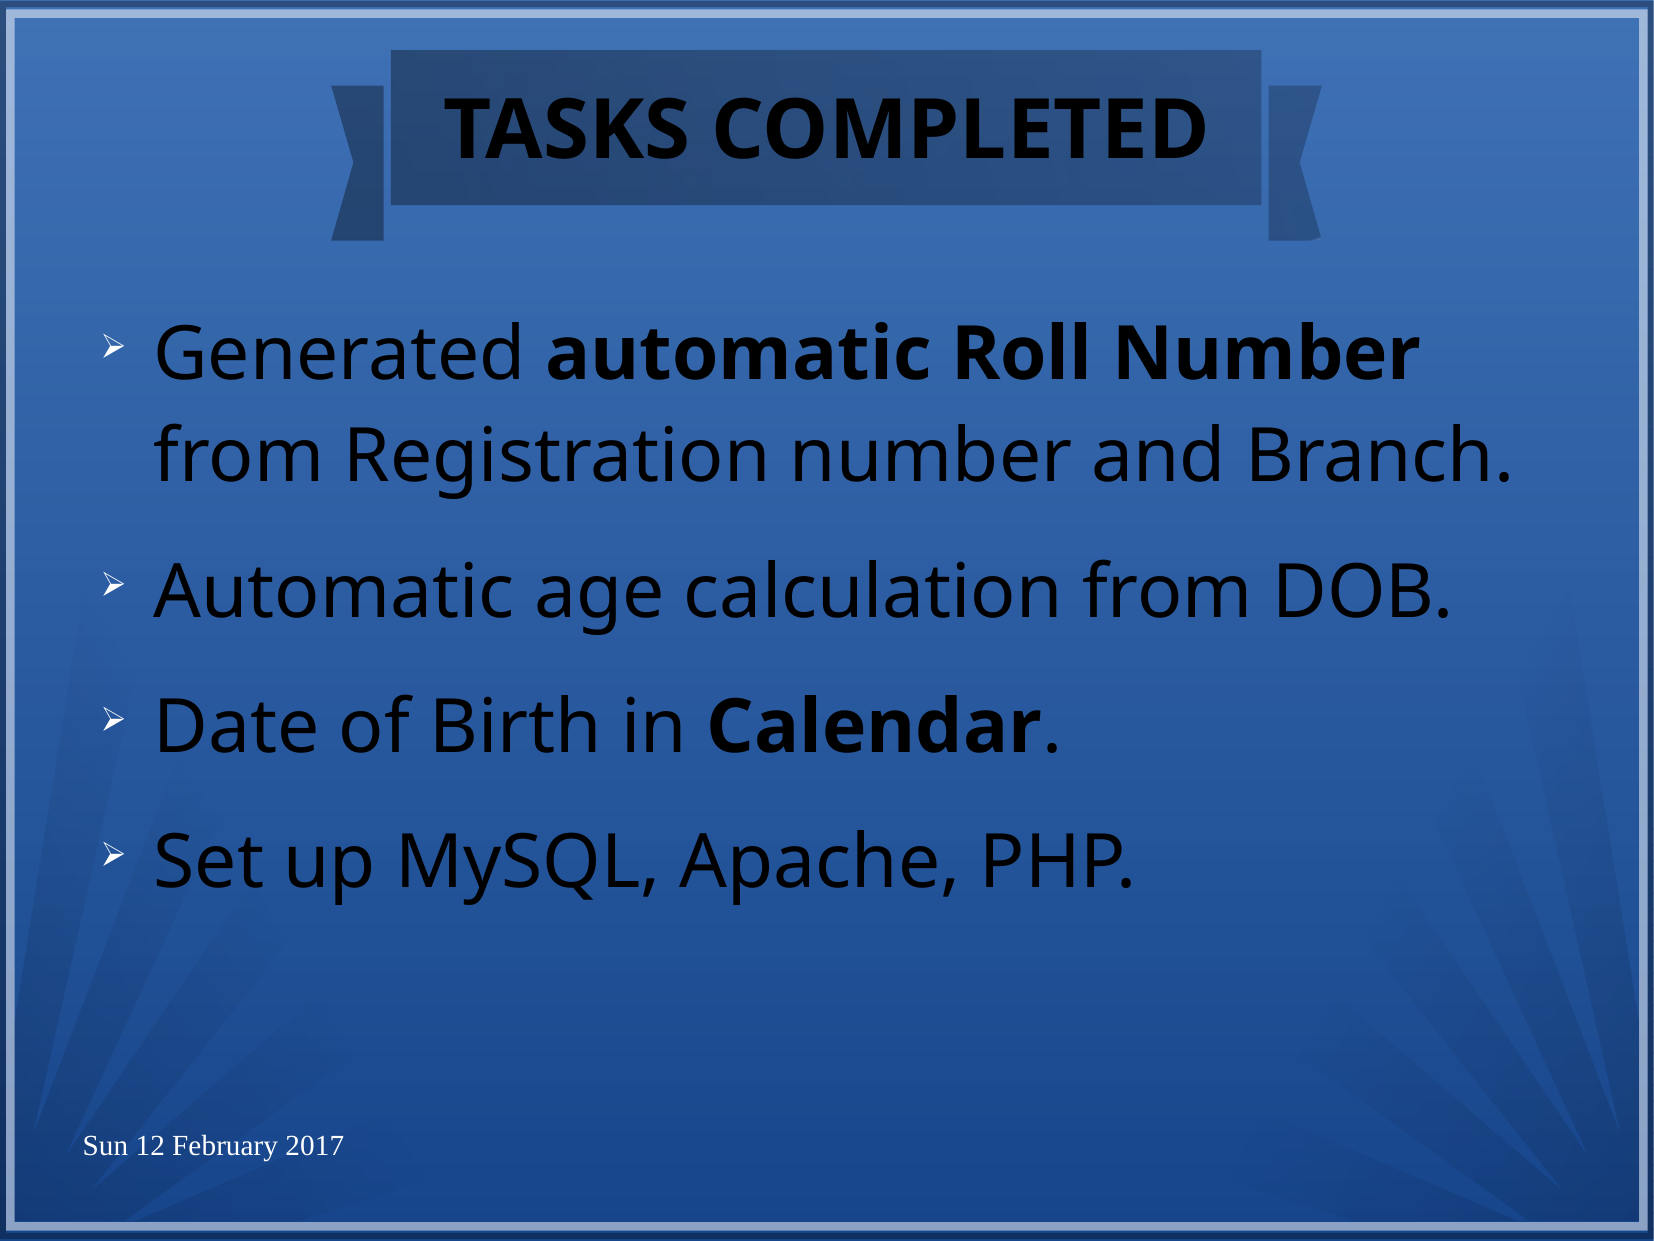

# TASKS COMPLETED
Generated automatic Roll Number from Registration number and Branch.
Automatic age calculation from DOB.
Date of Birth in Calendar.
Set up MySQL, Apache, PHP.
Sun 12 February 2017